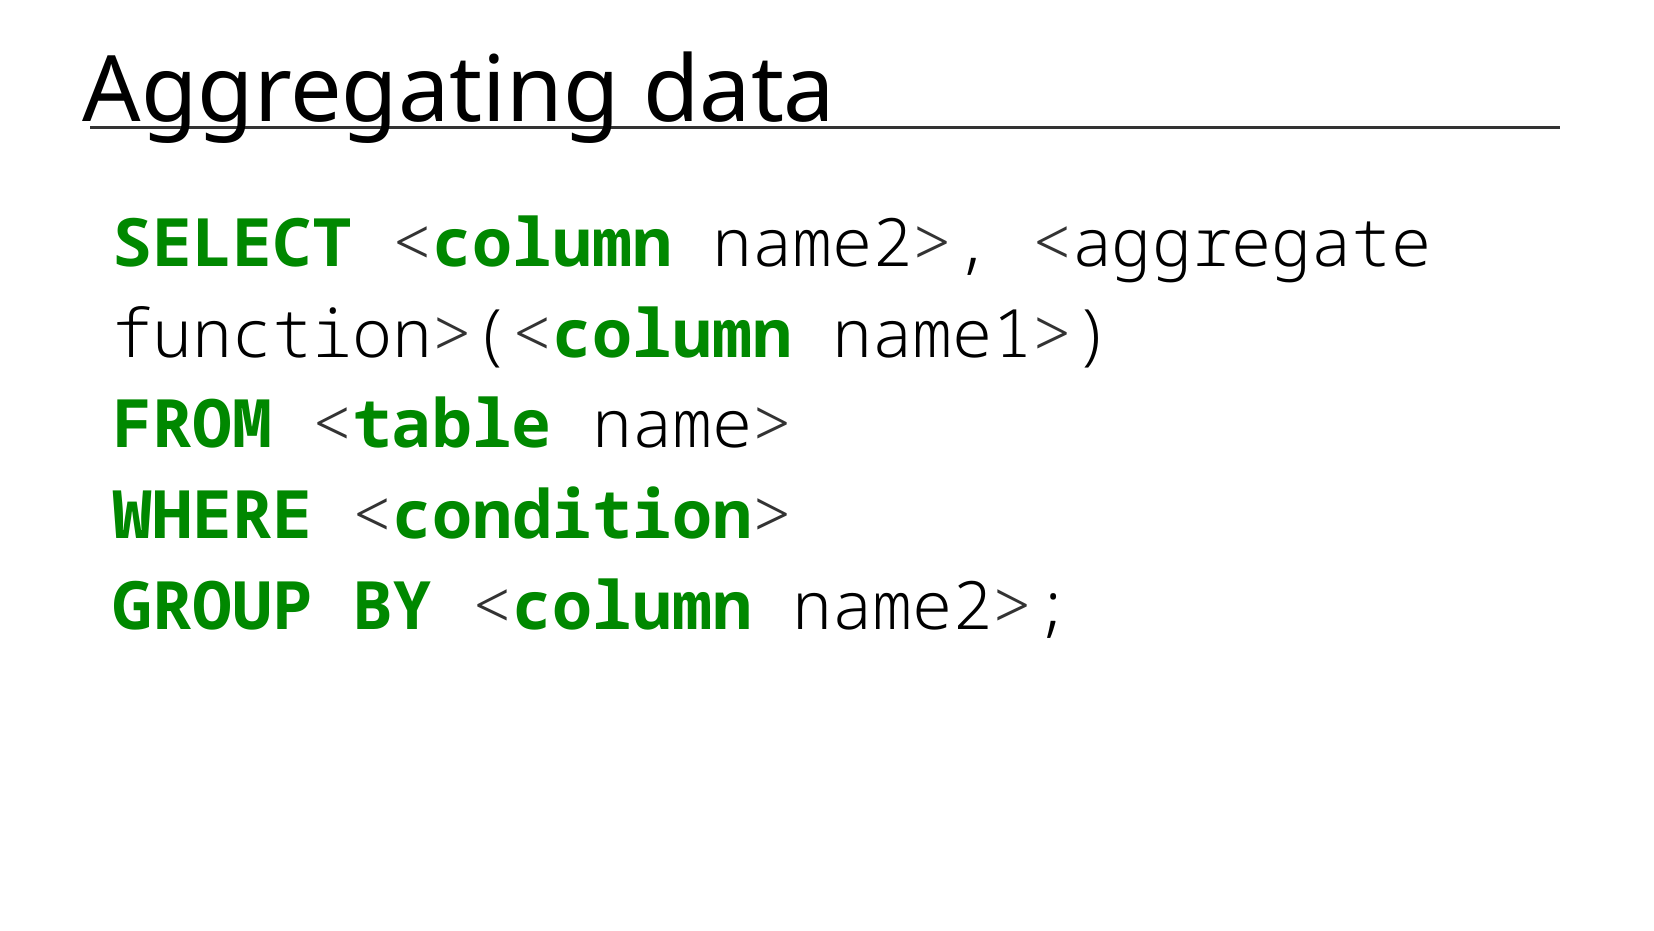

# Aggregating data
SELECT <column name2>, <aggregate function>(<column name1>)
FROM <table name>
WHERE <condition>
GROUP BY <column name2>;